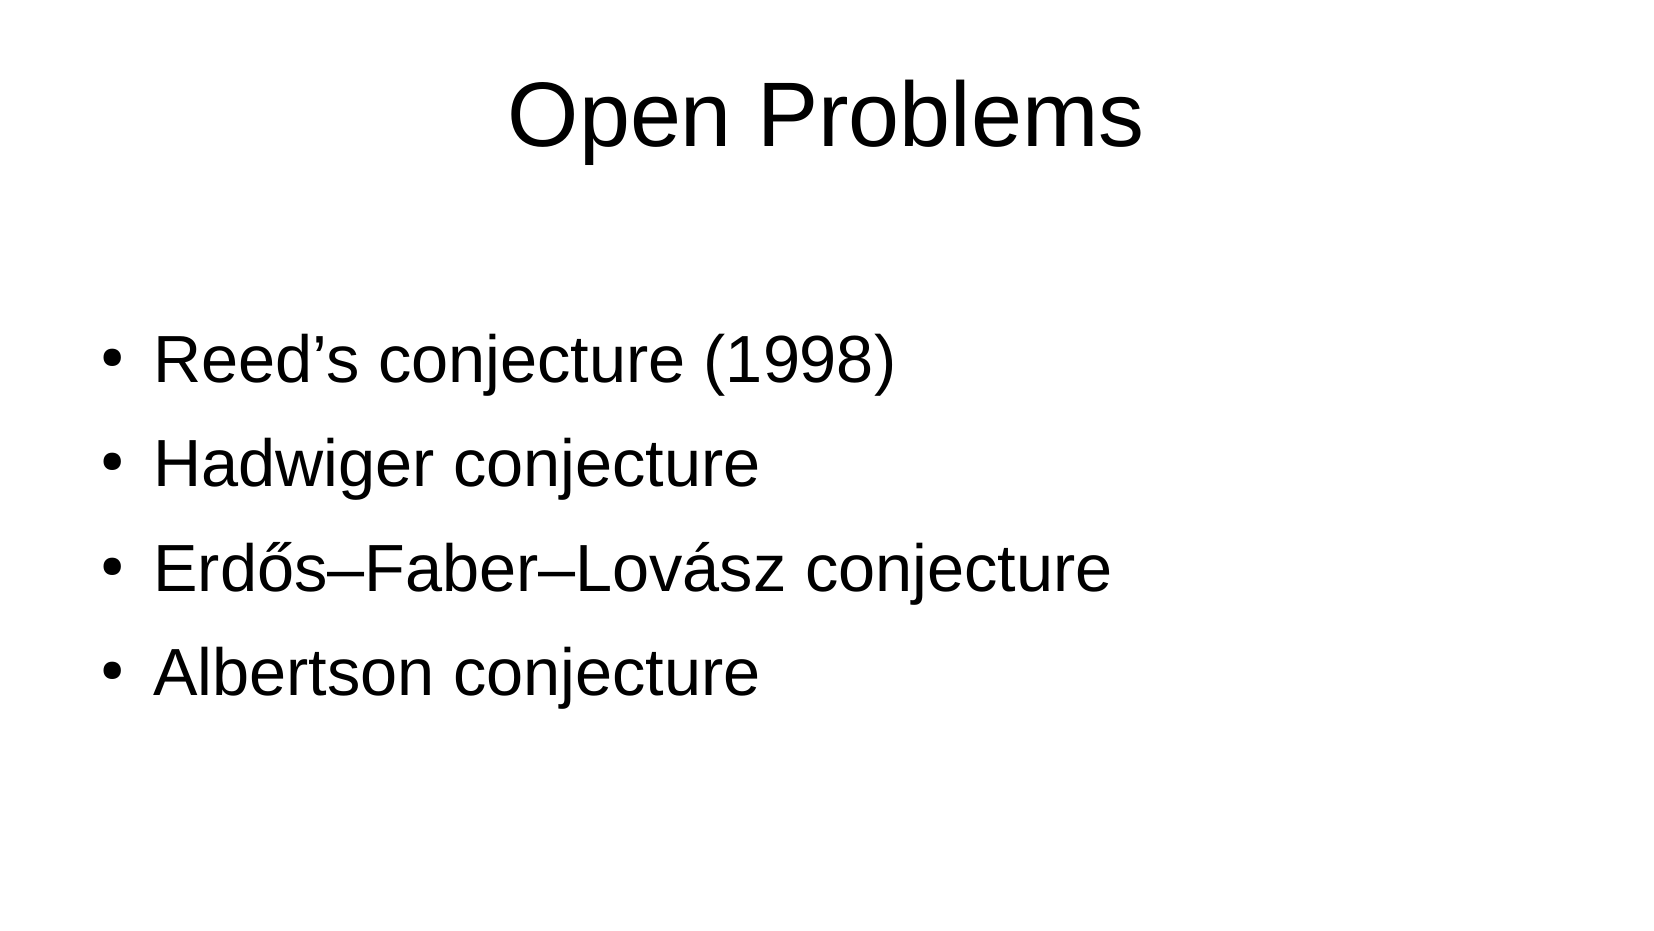

# Open Problems
Reed’s conjecture (1998)
Hadwiger conjecture
Erdős–Faber–Lovász conjecture
Albertson conjecture